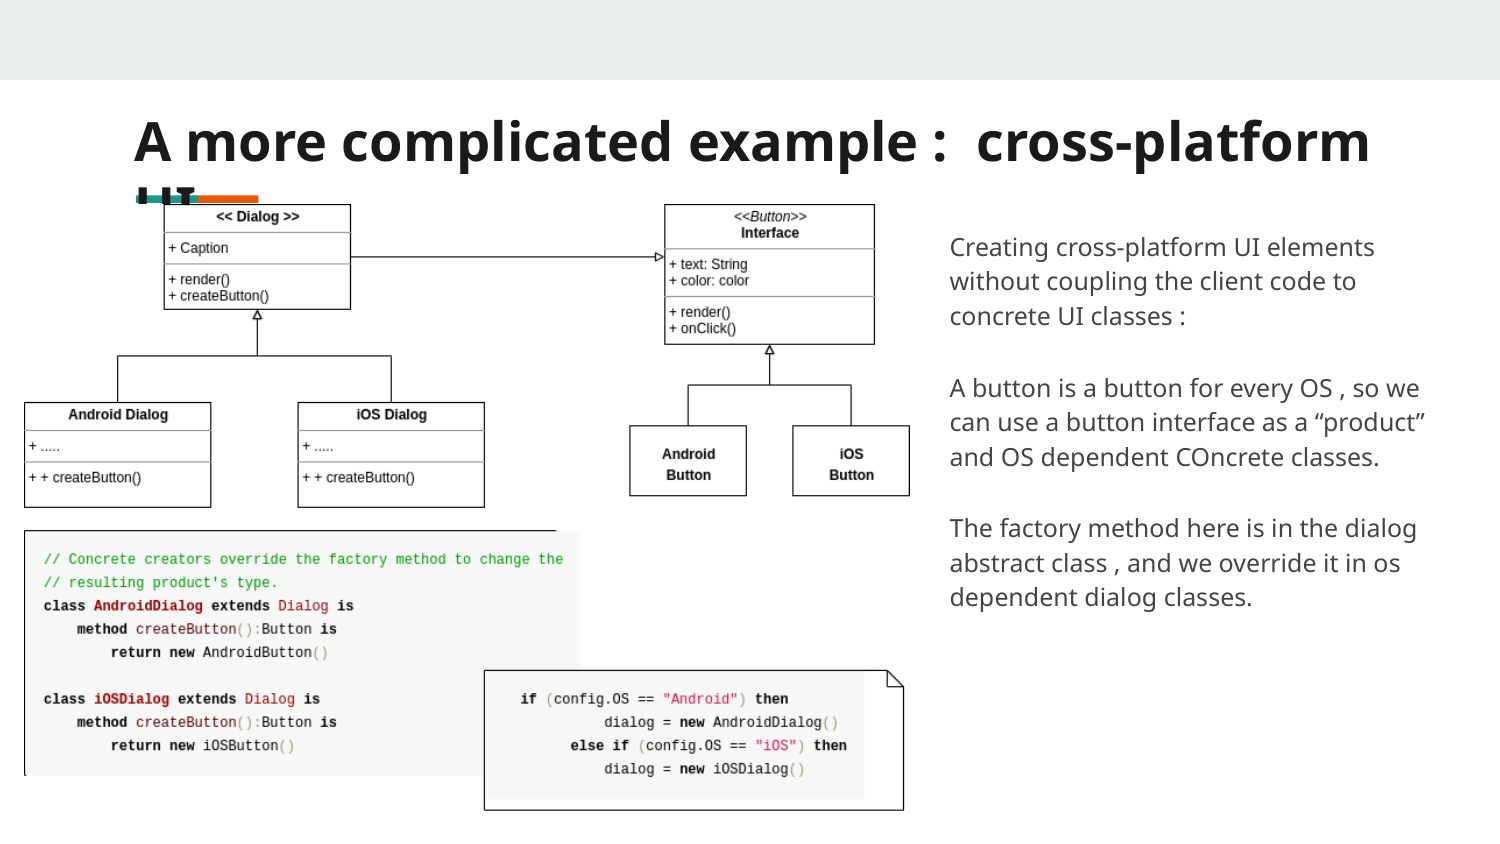

# A more complicated example : cross-platform UI
Creating cross-platform UI elements without coupling the client code to concrete UI classes :
A button is a button for every OS , so we can use a button interface as a “product” and OS dependent COncrete classes.
The factory method here is in the dialog abstract class , and we override it in os dependent dialog classes.